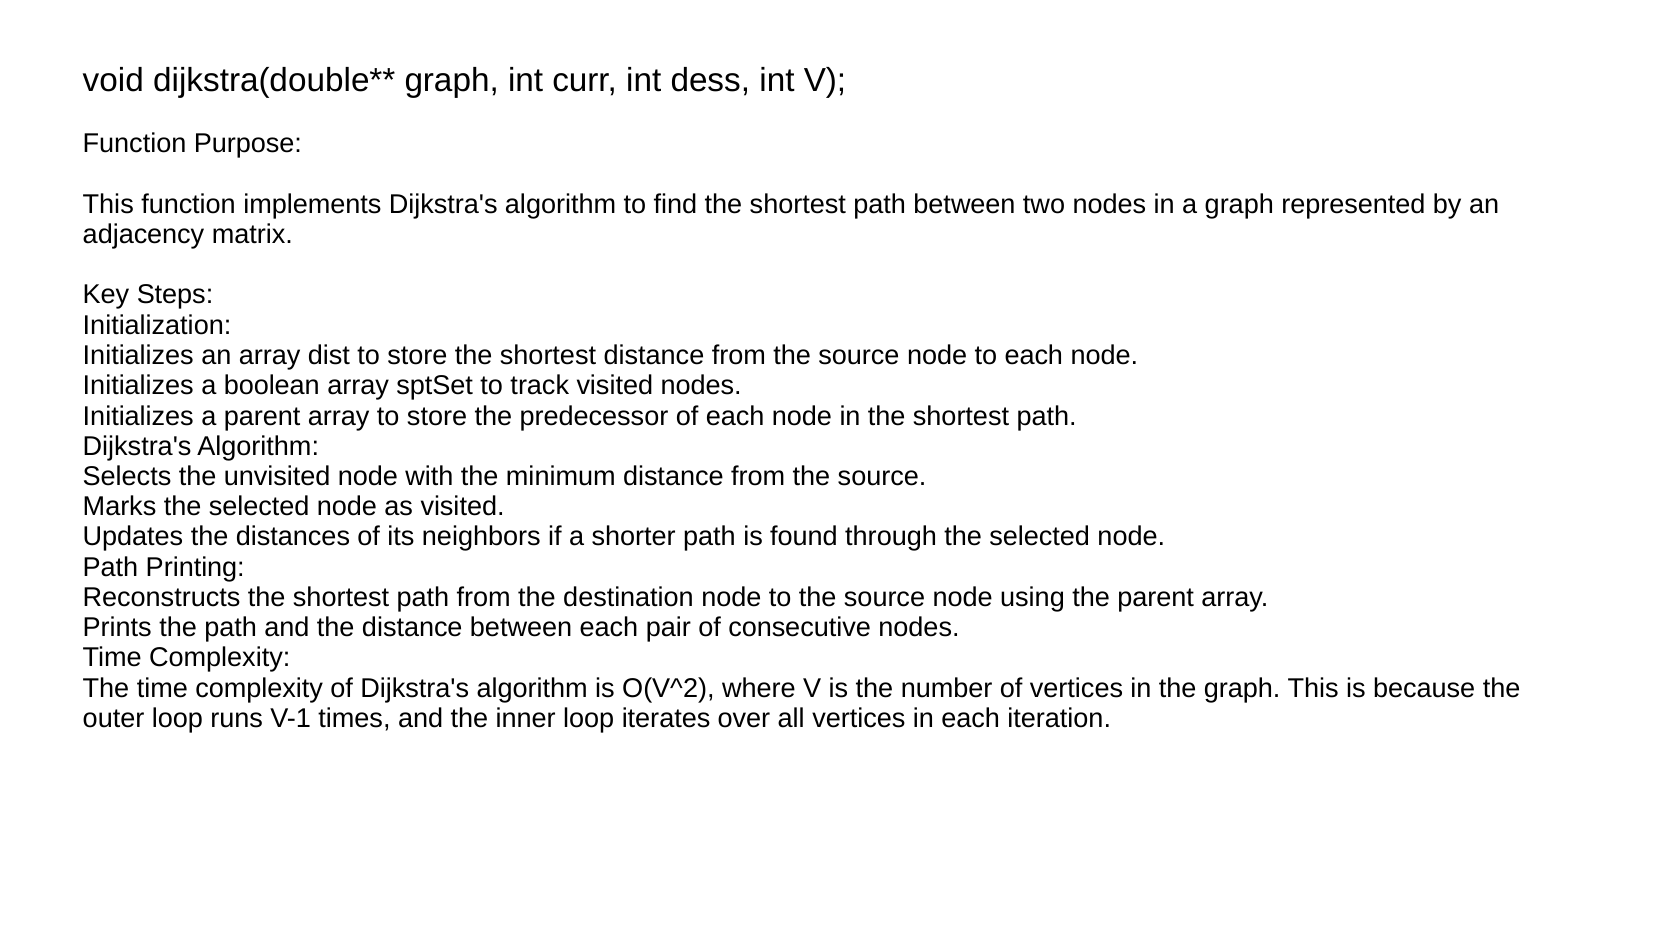

# void dijkstra(double** graph, int curr, int dess, int V);
Function Purpose:
This function implements Dijkstra's algorithm to find the shortest path between two nodes in a graph represented by an adjacency matrix.
Key Steps:
Initialization:
Initializes an array dist to store the shortest distance from the source node to each node.
Initializes a boolean array sptSet to track visited nodes.
Initializes a parent array to store the predecessor of each node in the shortest path.
Dijkstra's Algorithm:
Selects the unvisited node with the minimum distance from the source.
Marks the selected node as visited.
Updates the distances of its neighbors if a shorter path is found through the selected node.
Path Printing:
Reconstructs the shortest path from the destination node to the source node using the parent array.
Prints the path and the distance between each pair of consecutive nodes.
Time Complexity:
The time complexity of Dijkstra's algorithm is O(V^2), where V is the number of vertices in the graph. This is because the outer loop runs V-1 times, and the inner loop iterates over all vertices in each iteration.